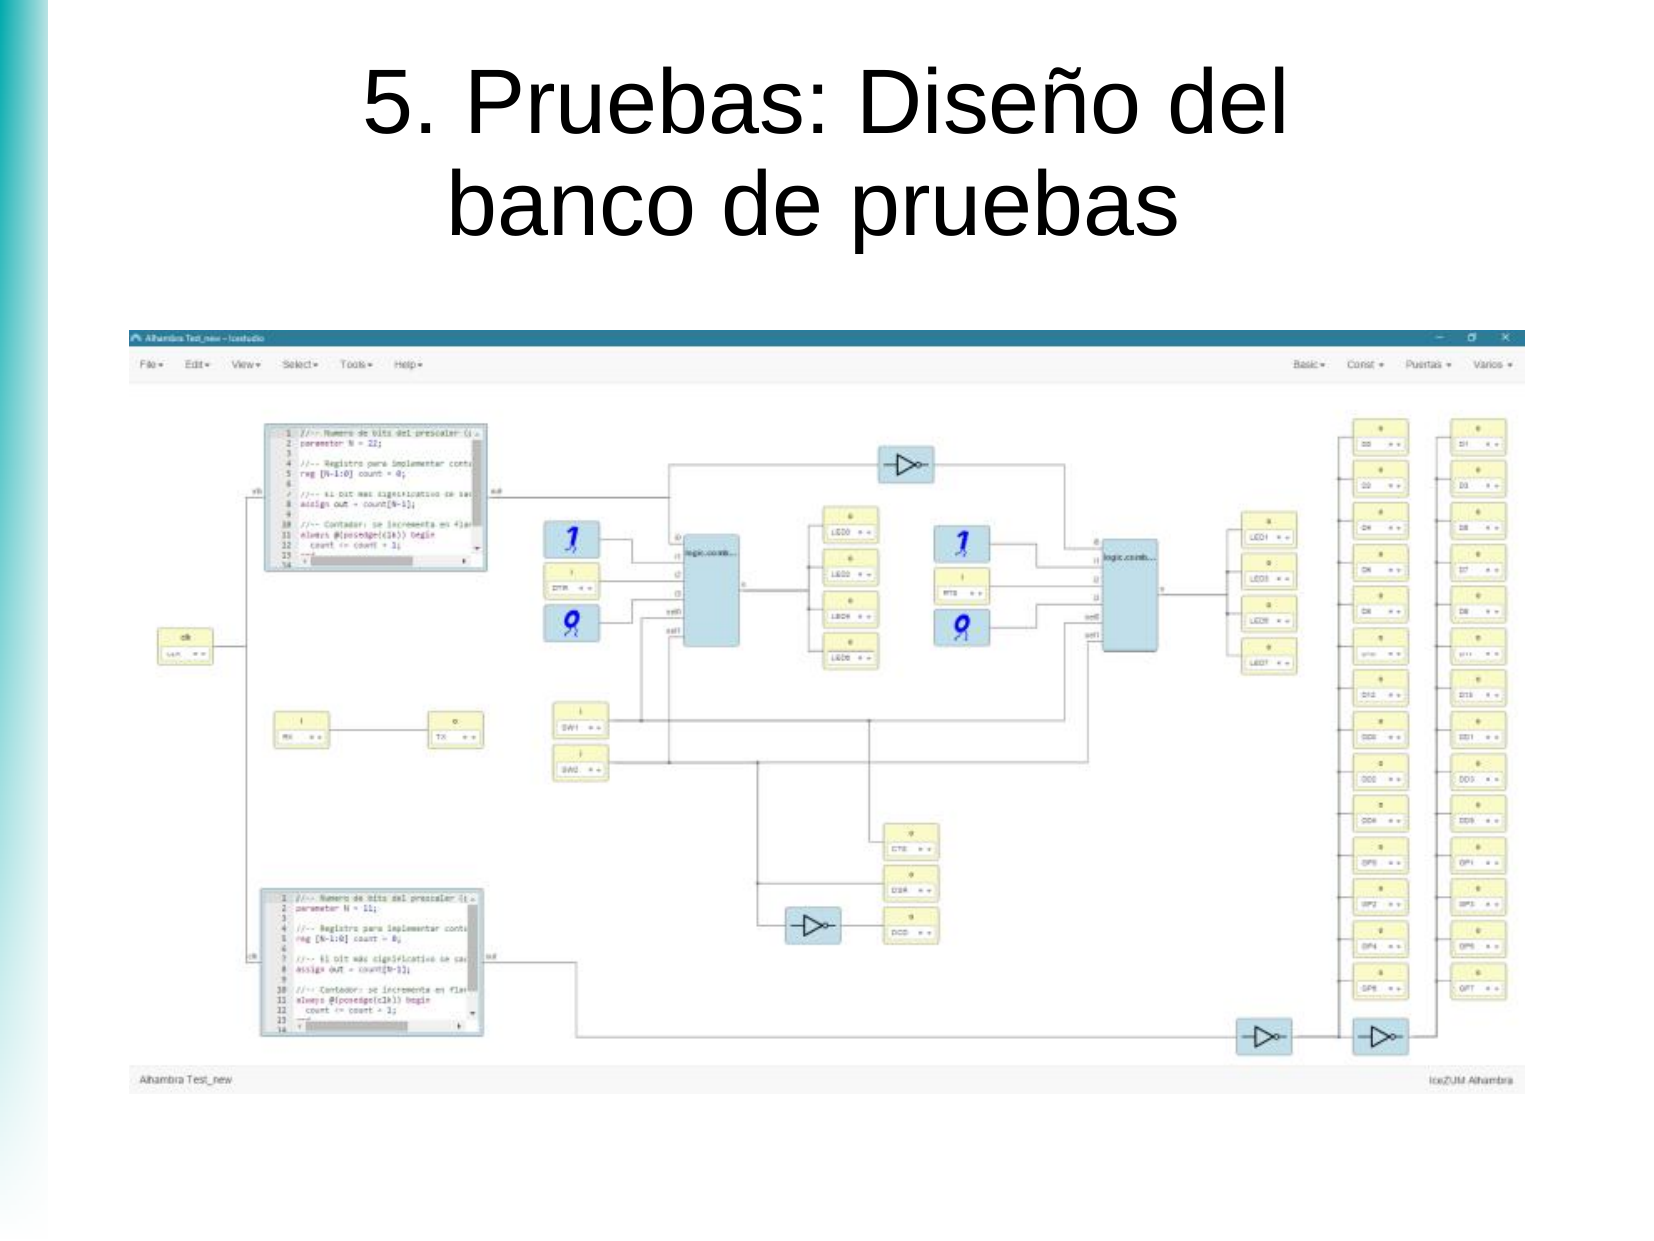

# 5. Pruebas: Diseño del banco de pruebas